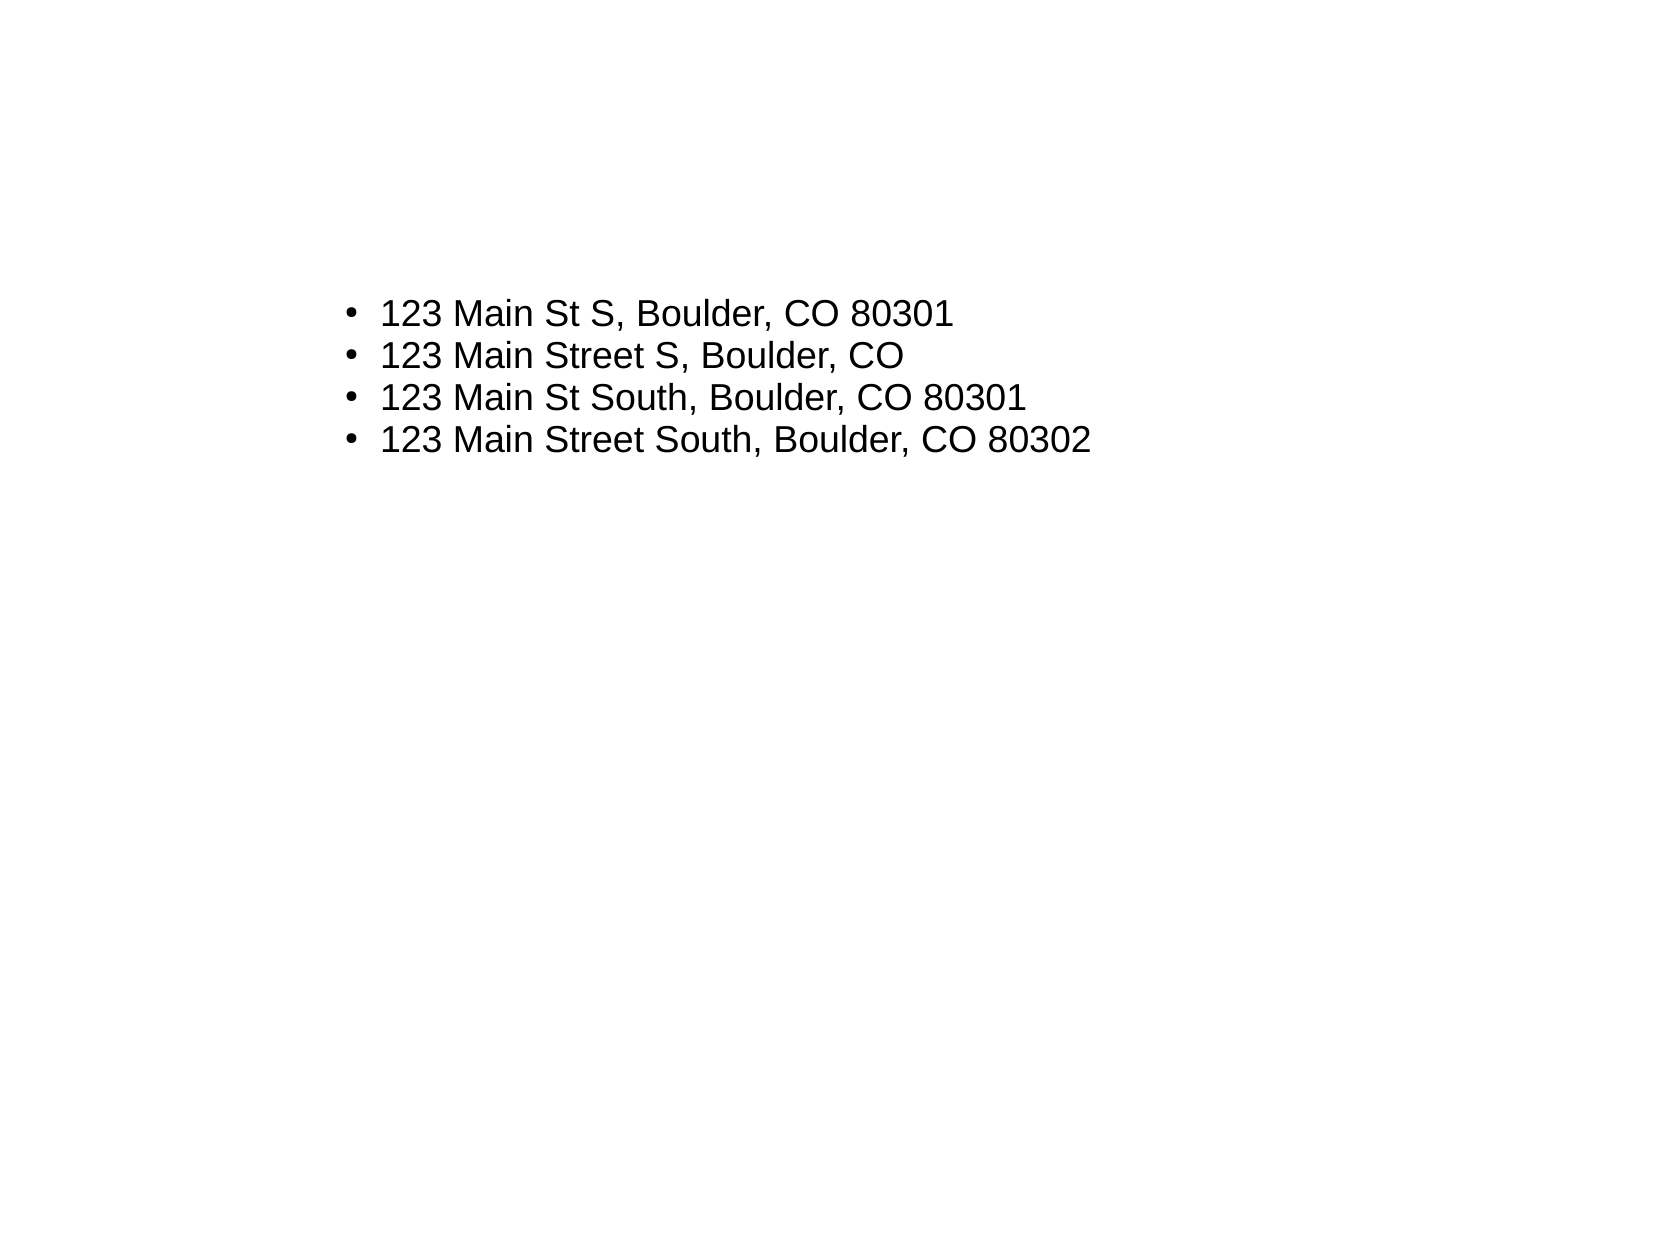

123 Main St S, Boulder, CO 80301
123 Main Street S, Boulder, CO
123 Main St South, Boulder, CO 80301
123 Main Street South, Boulder, CO 80302